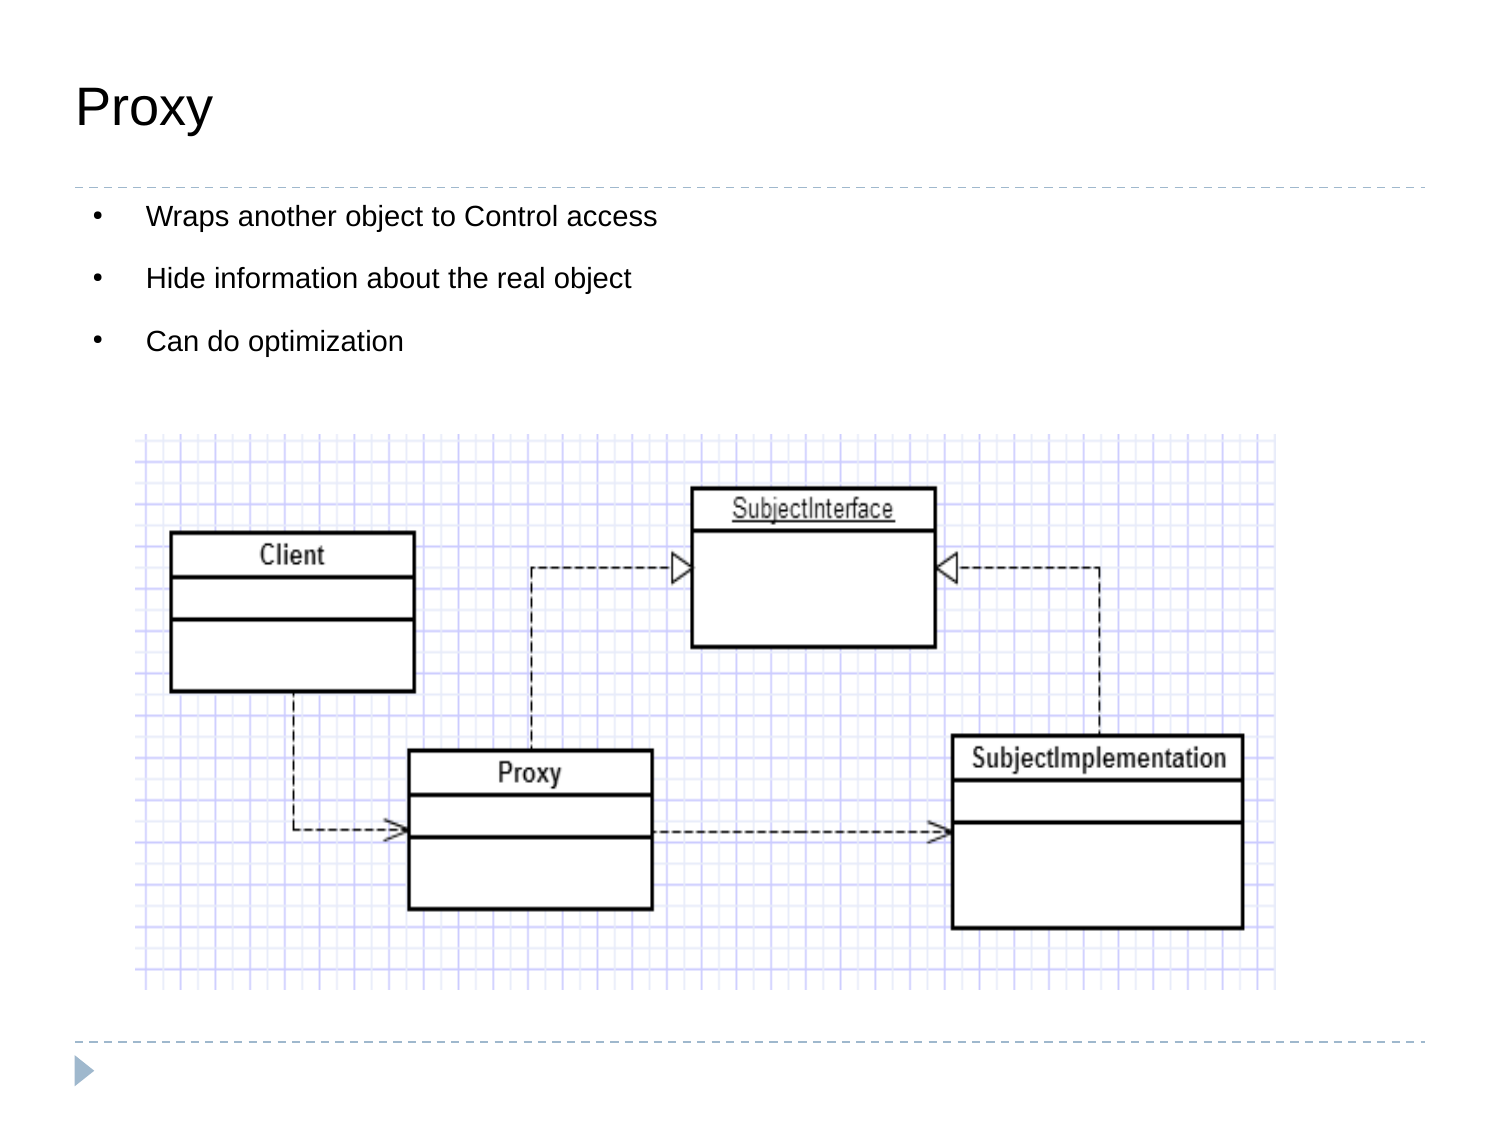

# Proxy
Wraps another object to Control access
Hide information about the real object
Can do optimization